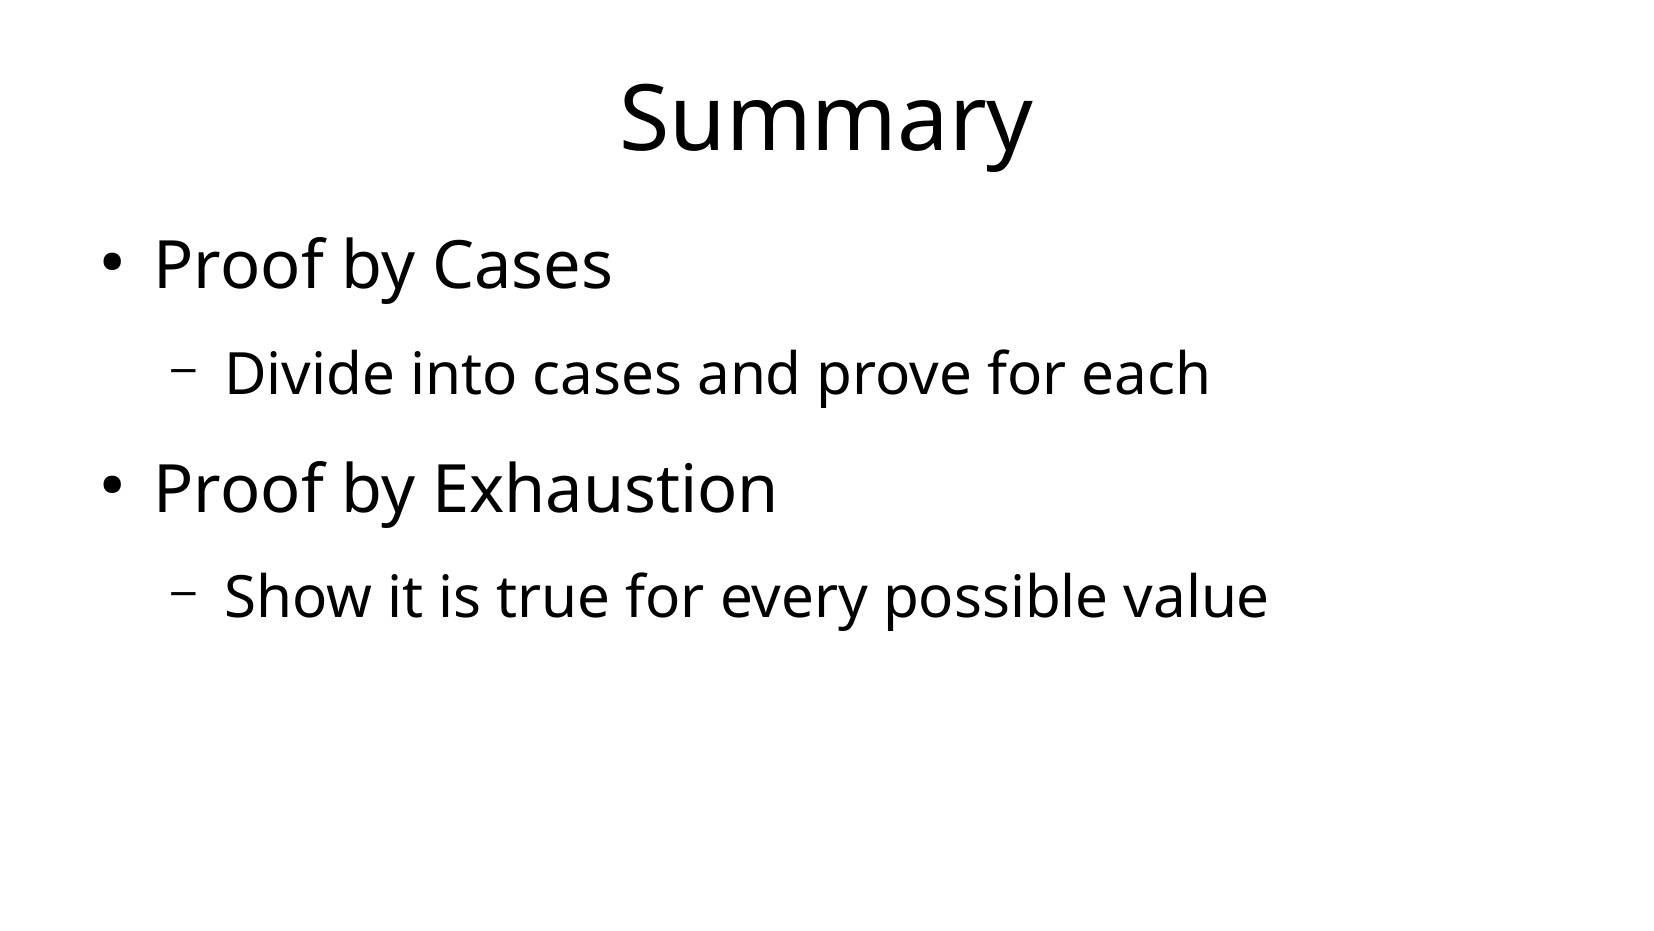

# Summary
Proof by Cases
Divide into cases and prove for each
Proof by Exhaustion
Show it is true for every possible value